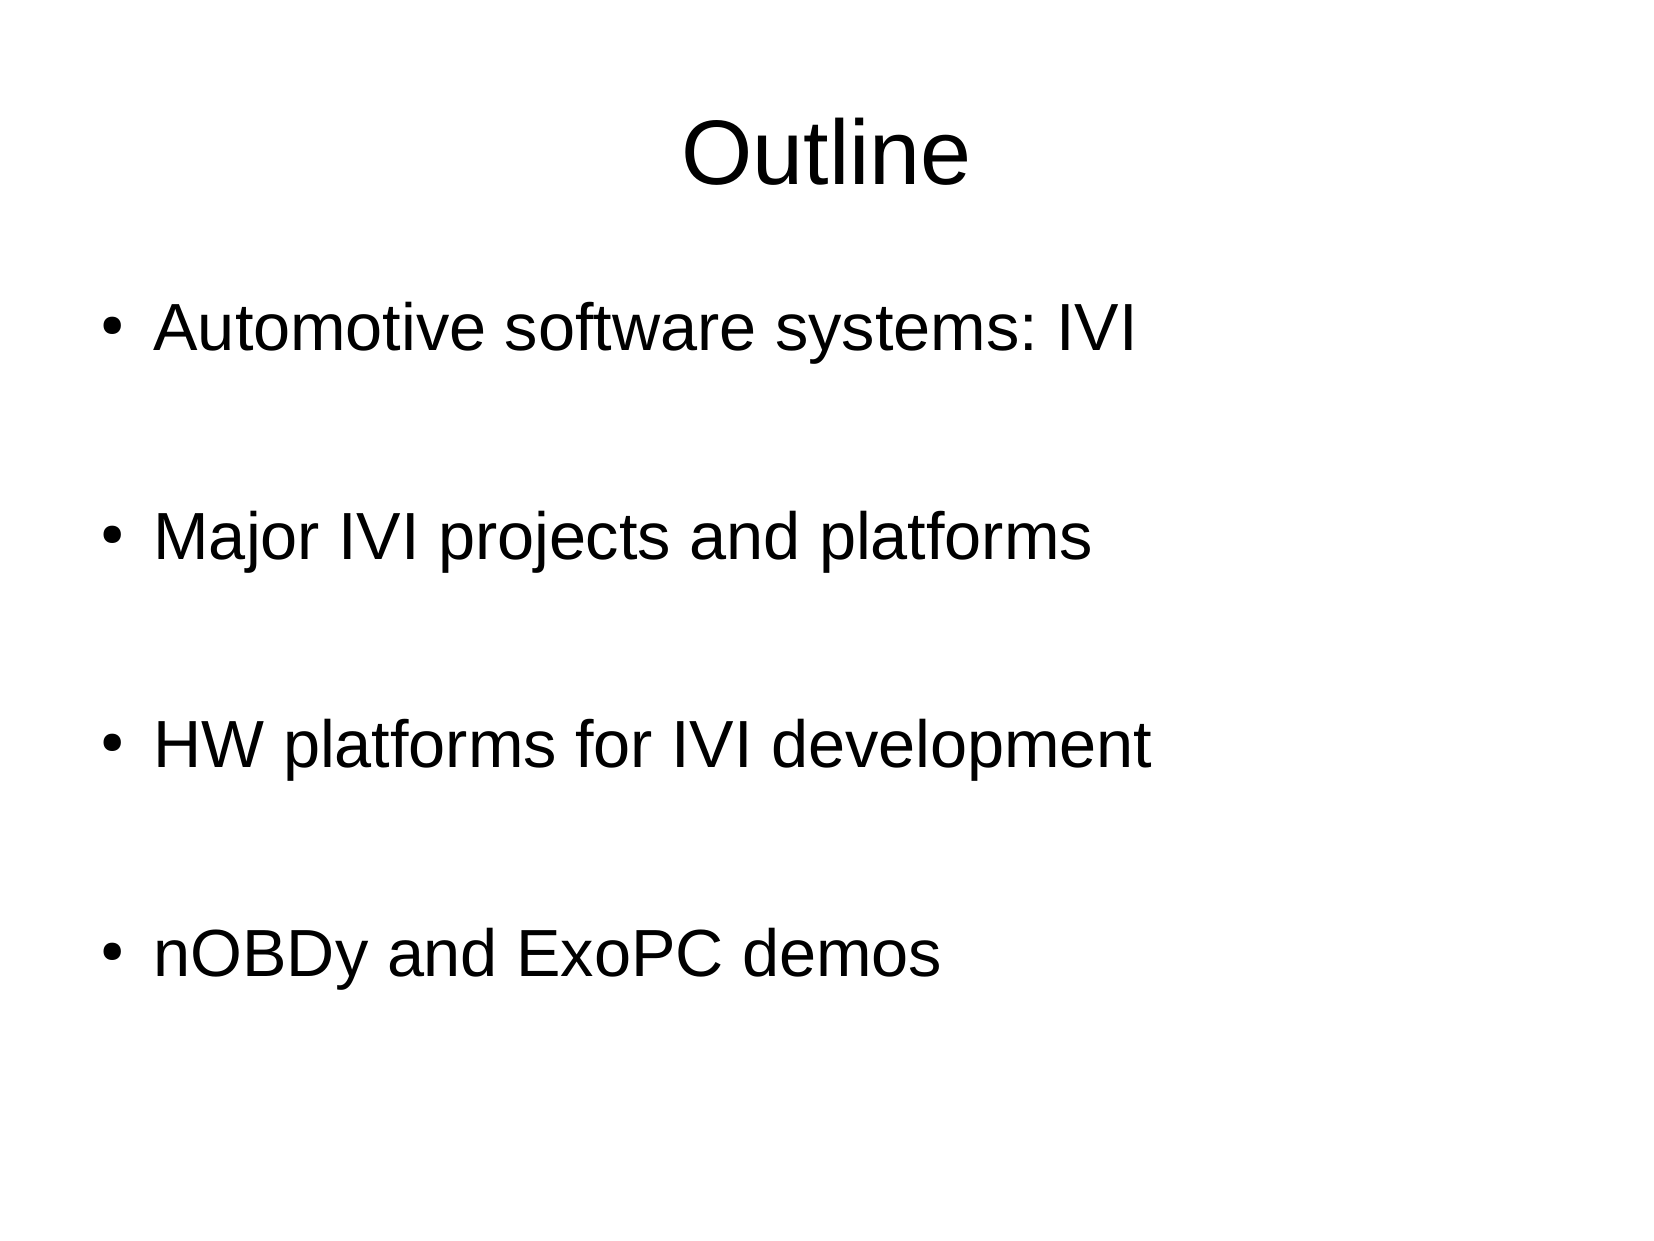

# Outline
Automotive software systems: IVI
Major IVI projects and platforms
HW platforms for IVI development
nOBDy and ExoPC demos